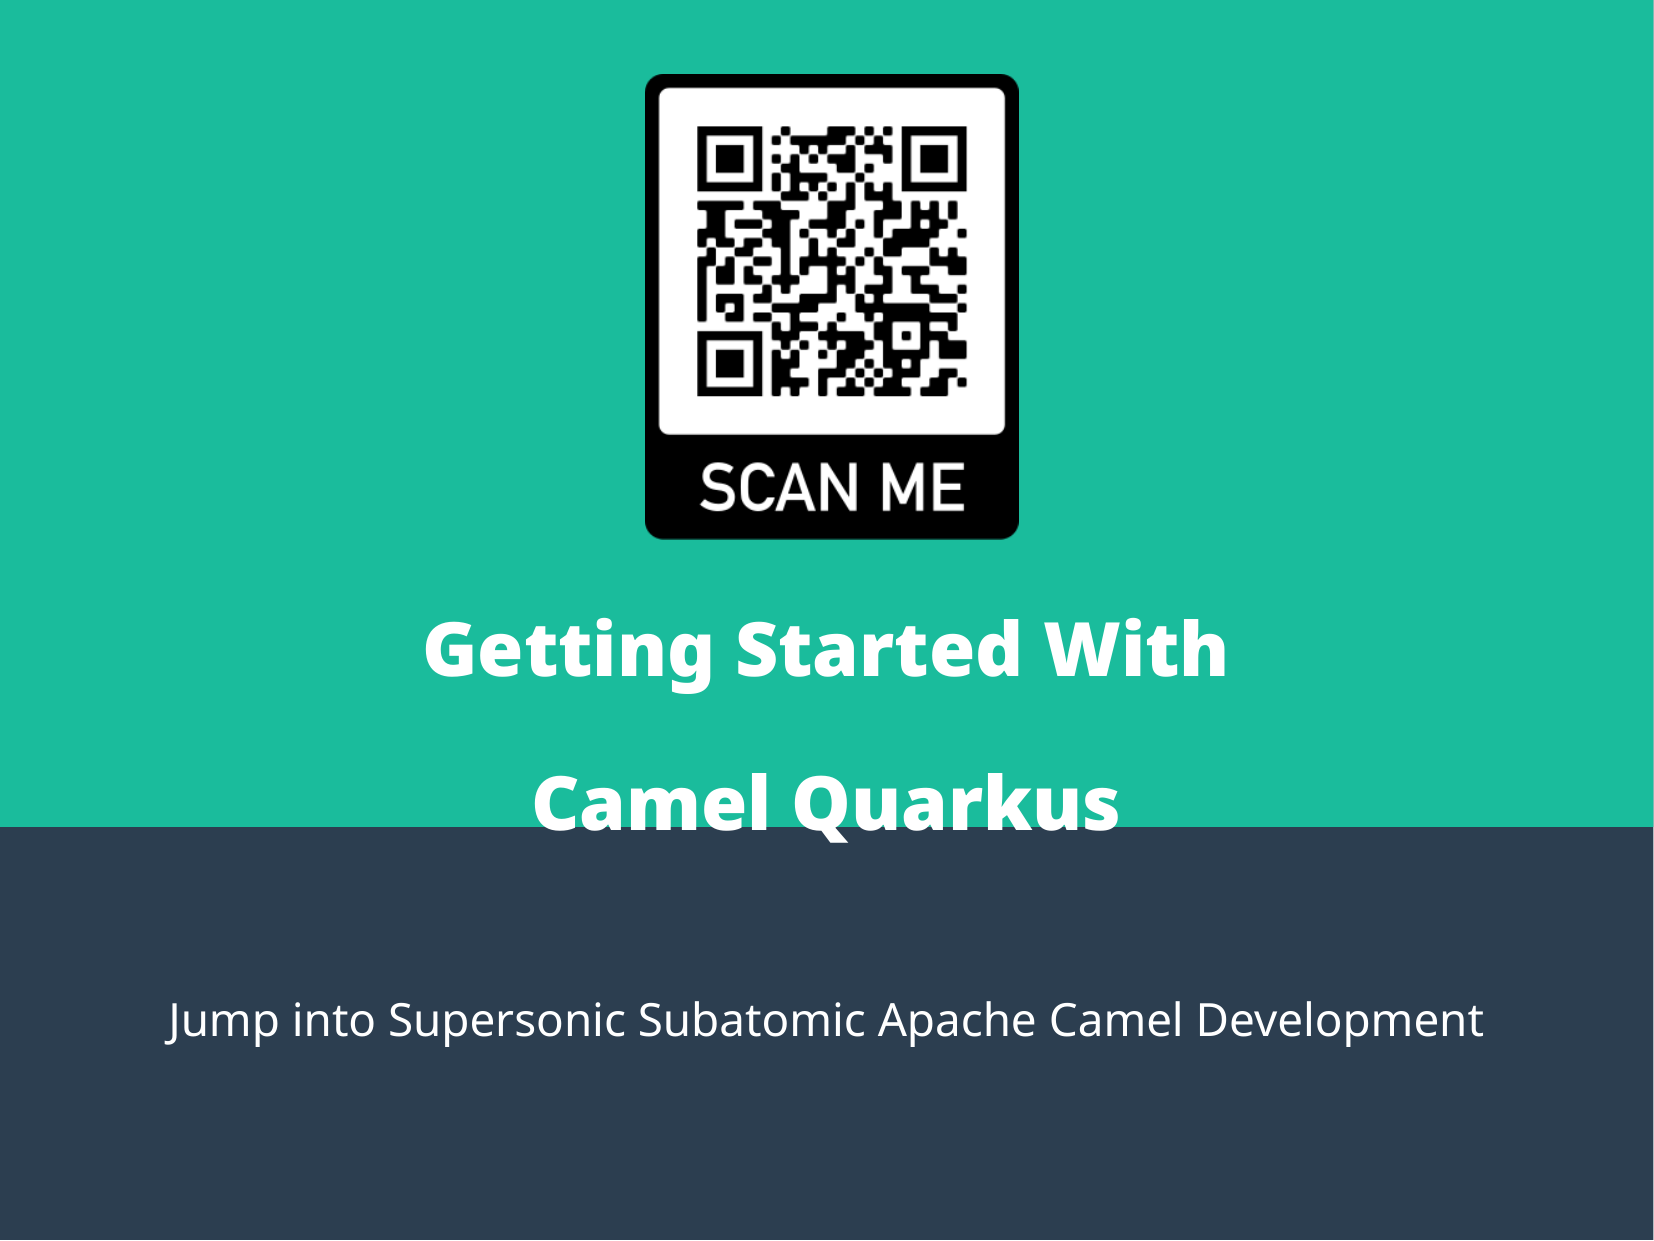

# Getting Started With Camel Quarkus
Jump into Supersonic Subatomic Apache Camel Development